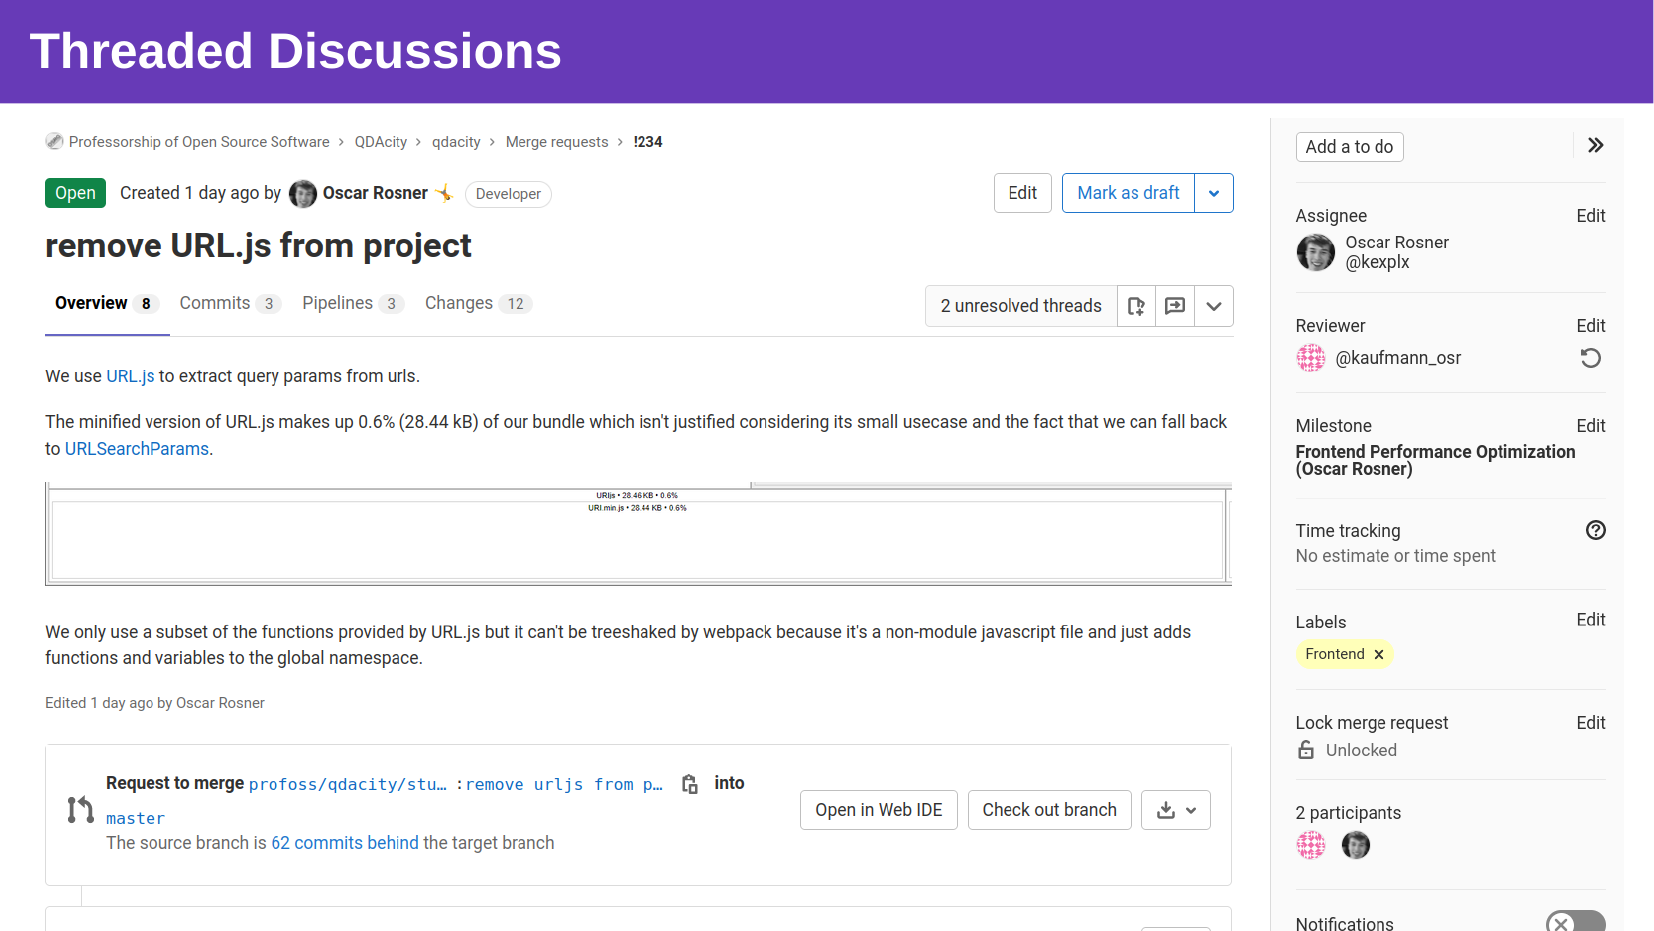

# Threaded Discussions
Commercial Open Source Startups
20
© 2021 Dirk Riehle - Some Rights Reserved